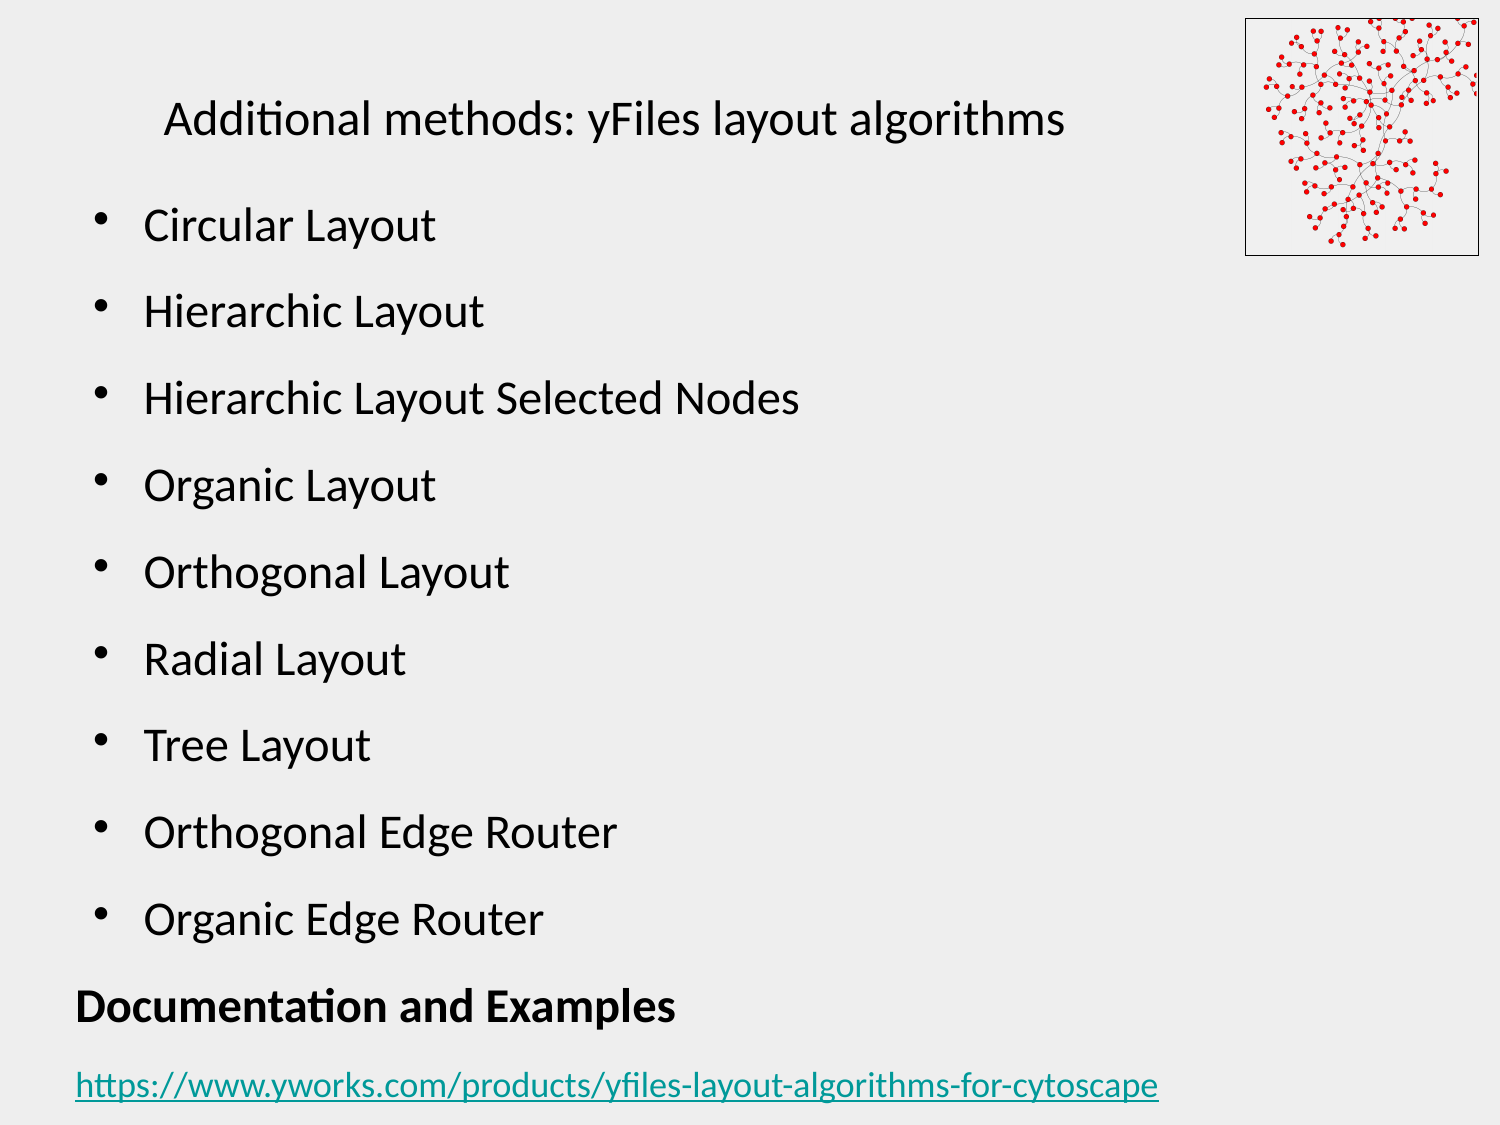

Additional methods: yFiles layout algorithms
Circular Layout
Hierarchic Layout
Hierarchic Layout Selected Nodes
Organic Layout
Orthogonal Layout
Radial Layout
Tree Layout
Orthogonal Edge Router
Organic Edge Router
Documentation and Examples
https://www.yworks.com/products/yfiles-layout-algorithms-for-cytoscape